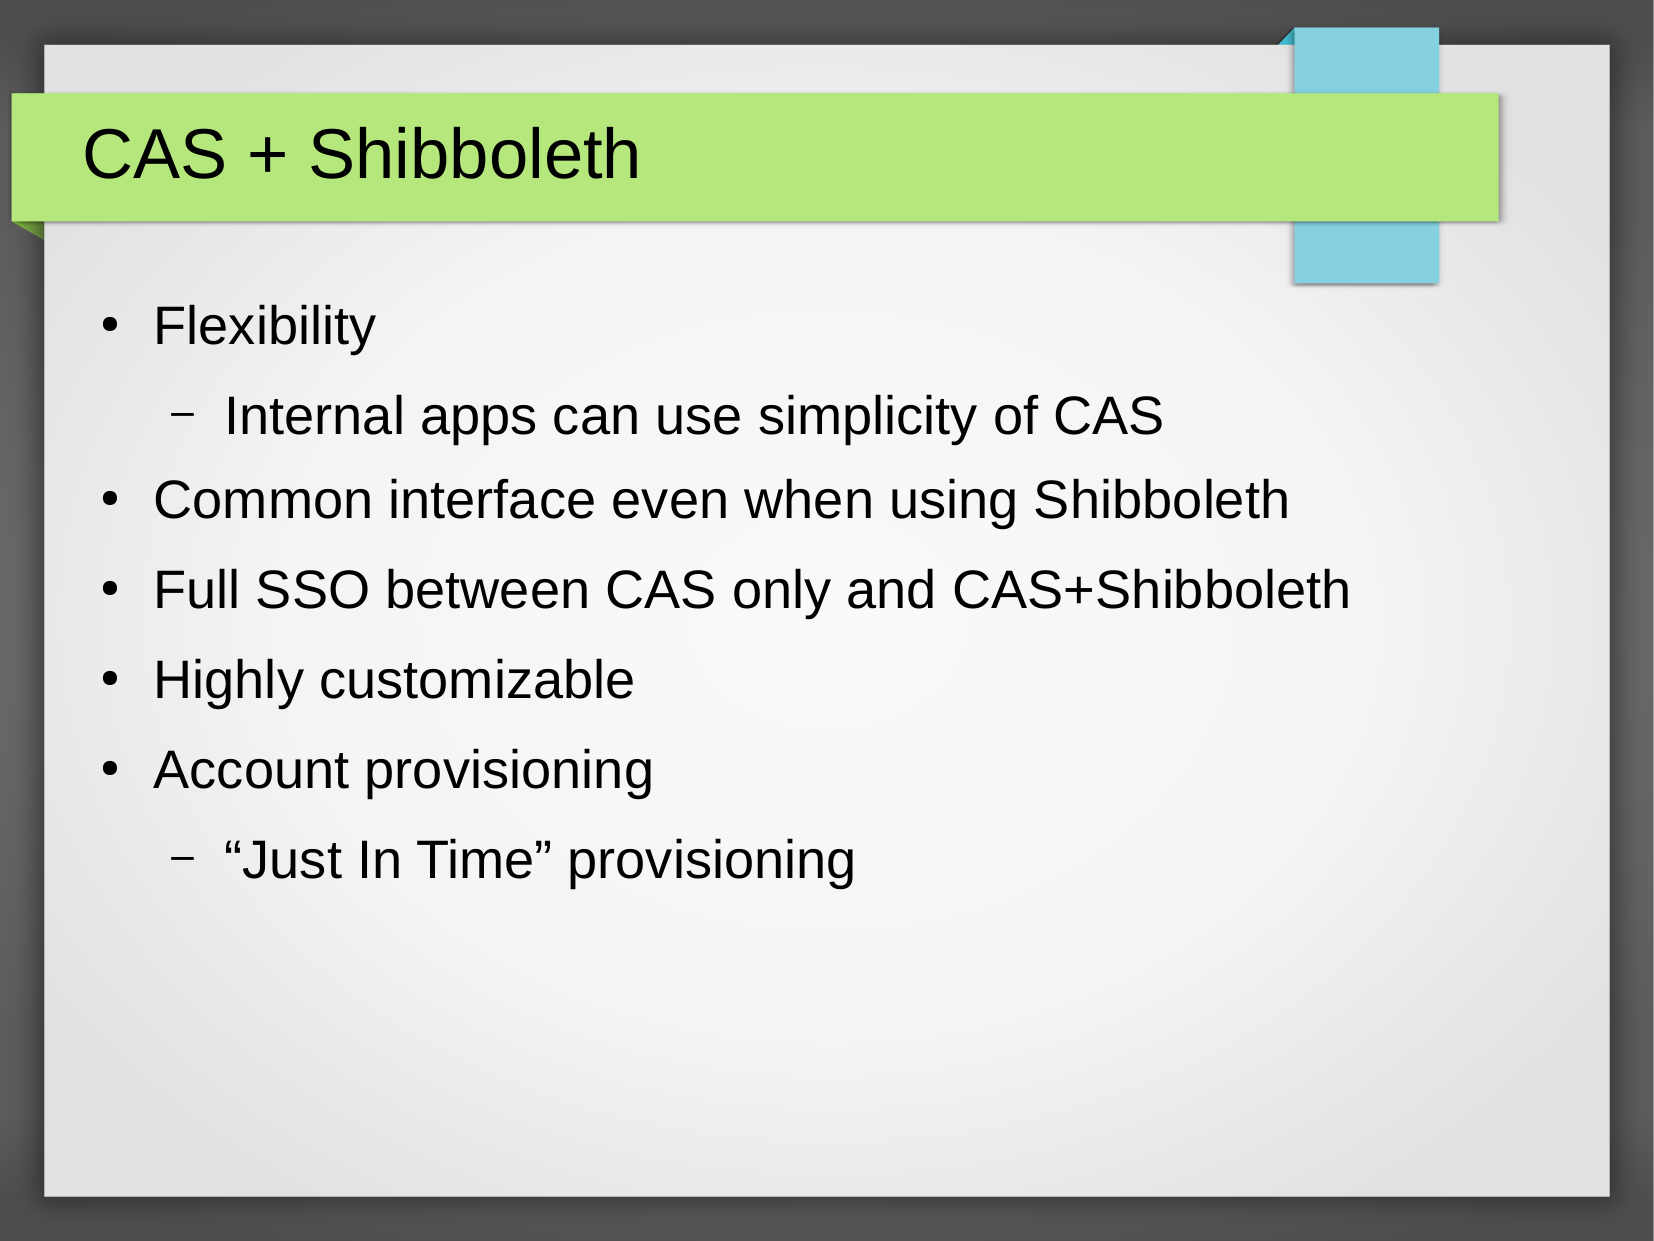

# CAS + Shibboleth
Flexibility
Internal apps can use simplicity of CAS
Common interface even when using Shibboleth
Full SSO between CAS only and CAS+Shibboleth
Highly customizable
Account provisioning
“Just In Time” provisioning